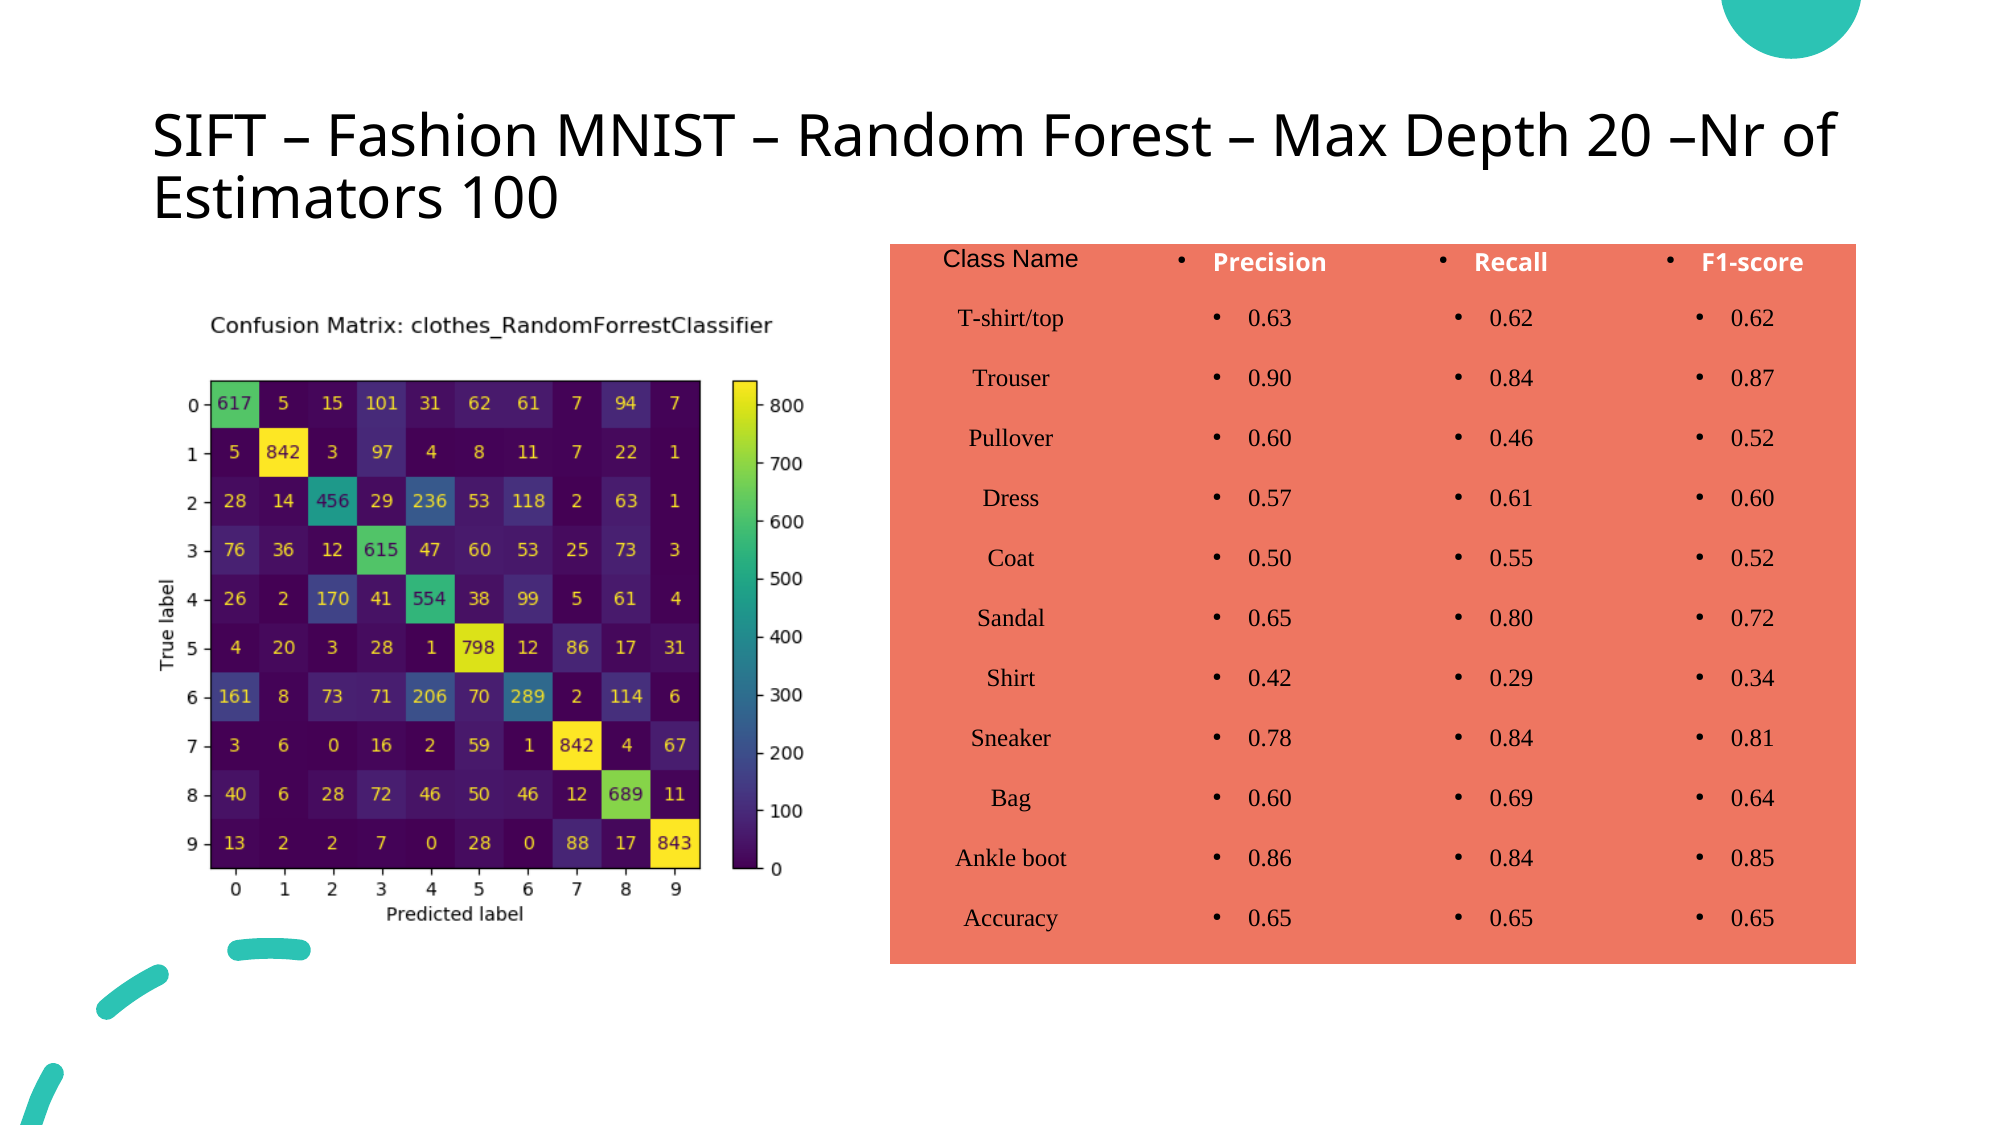

# SIFT – Fashion MNIST – Random Forest – Max Depth 20 –Nr of Estimators 100
| ​Class Name | Precision | Recall | F1-score |
| --- | --- | --- | --- |
| T-shirt/top​ | 0.63 | 0.62 | 0.62 |
| Trouser​ | 0.90 | 0.84 | 0.87 |
| Pullover​ | 0.60 | 0.46 | 0.52 |
| Dress​ | 0.57 | 0.61 | 0.60 |
| Coat​ | 0.50 | 0.55 | 0.52 |
| Sandal​ | 0.65 | 0.80 | 0.72 |
| Shirt​ | 0.42 | 0.29 | 0.34 |
| Sneaker​ | 0.78 | 0.84 | 0.81 |
| Bag​ | 0.60 | 0.69 | 0.64 |
| Ankle boot | 0.86 | 0.84 | 0.85 |
| Accuracy​ | 0.65 | 0.65 | 0.65 |